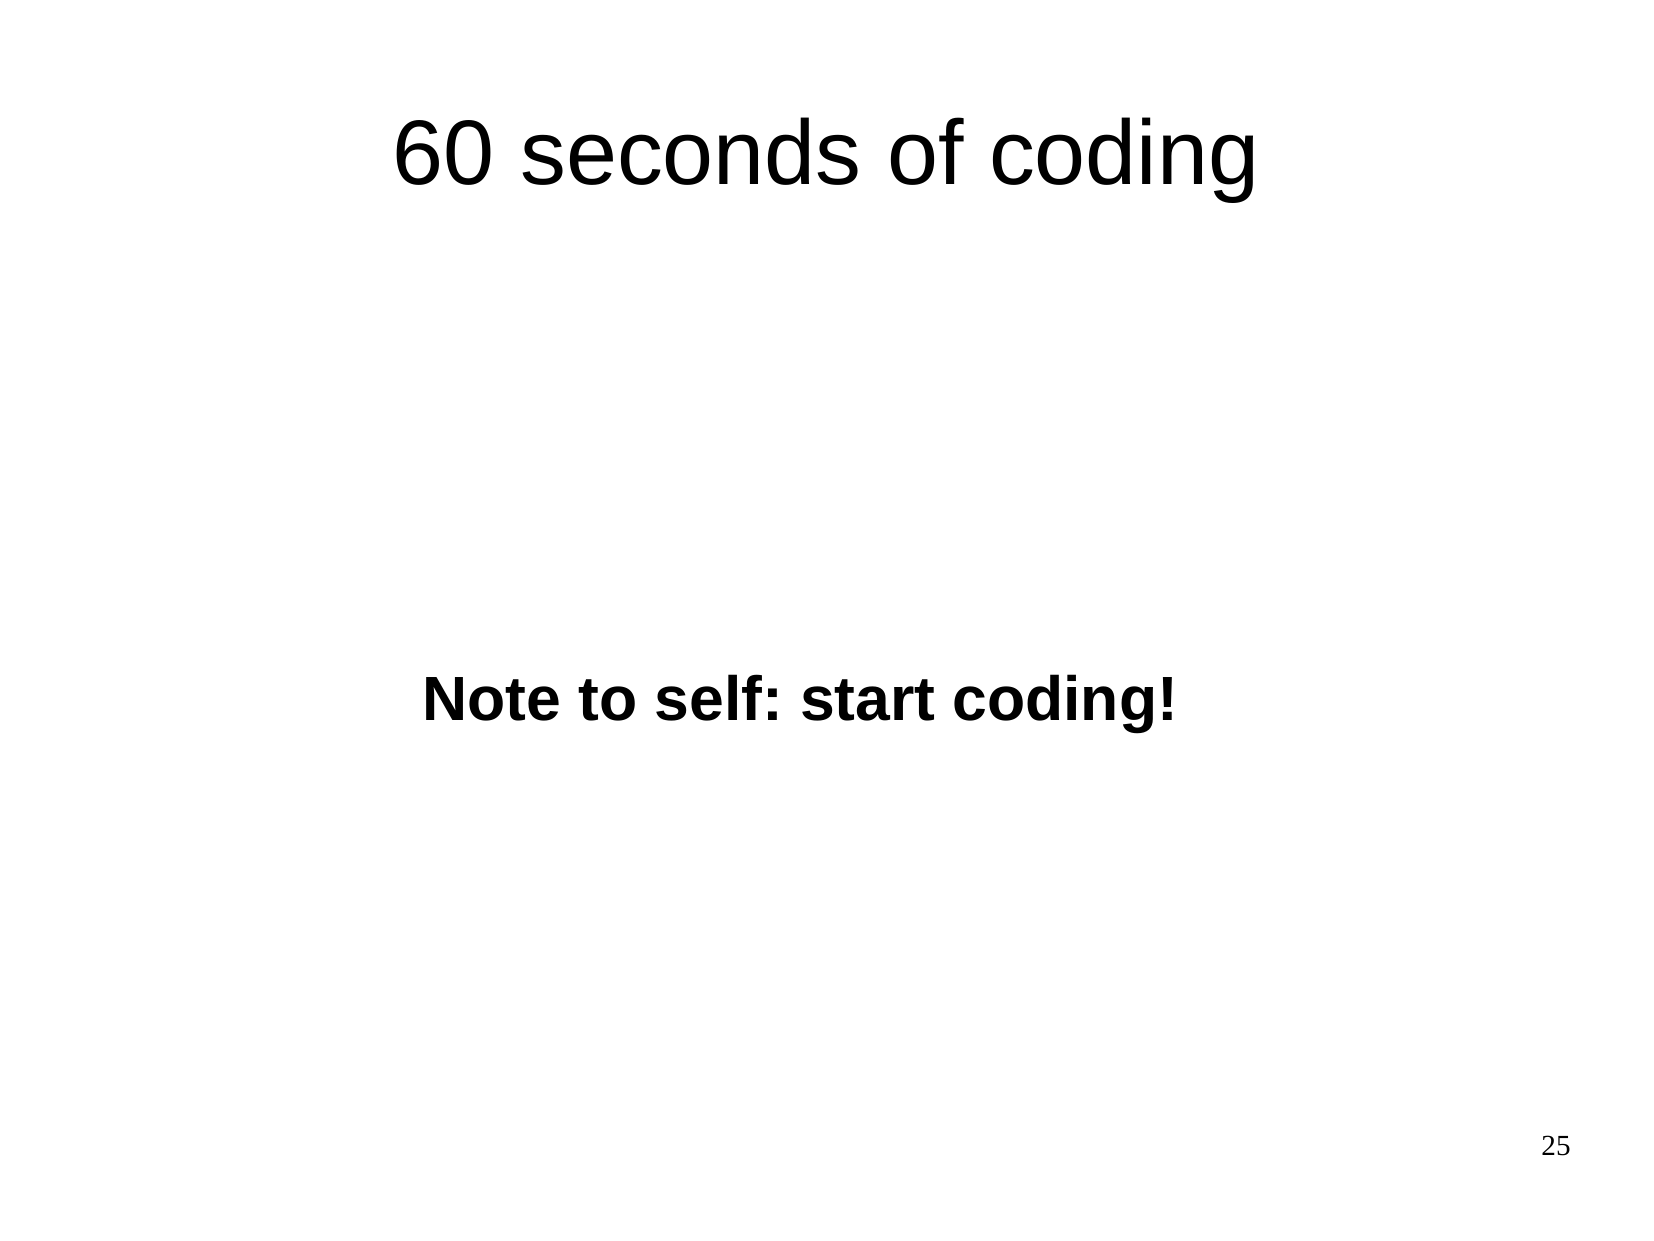

# 60 seconds of coding
Note to self: start coding!
25